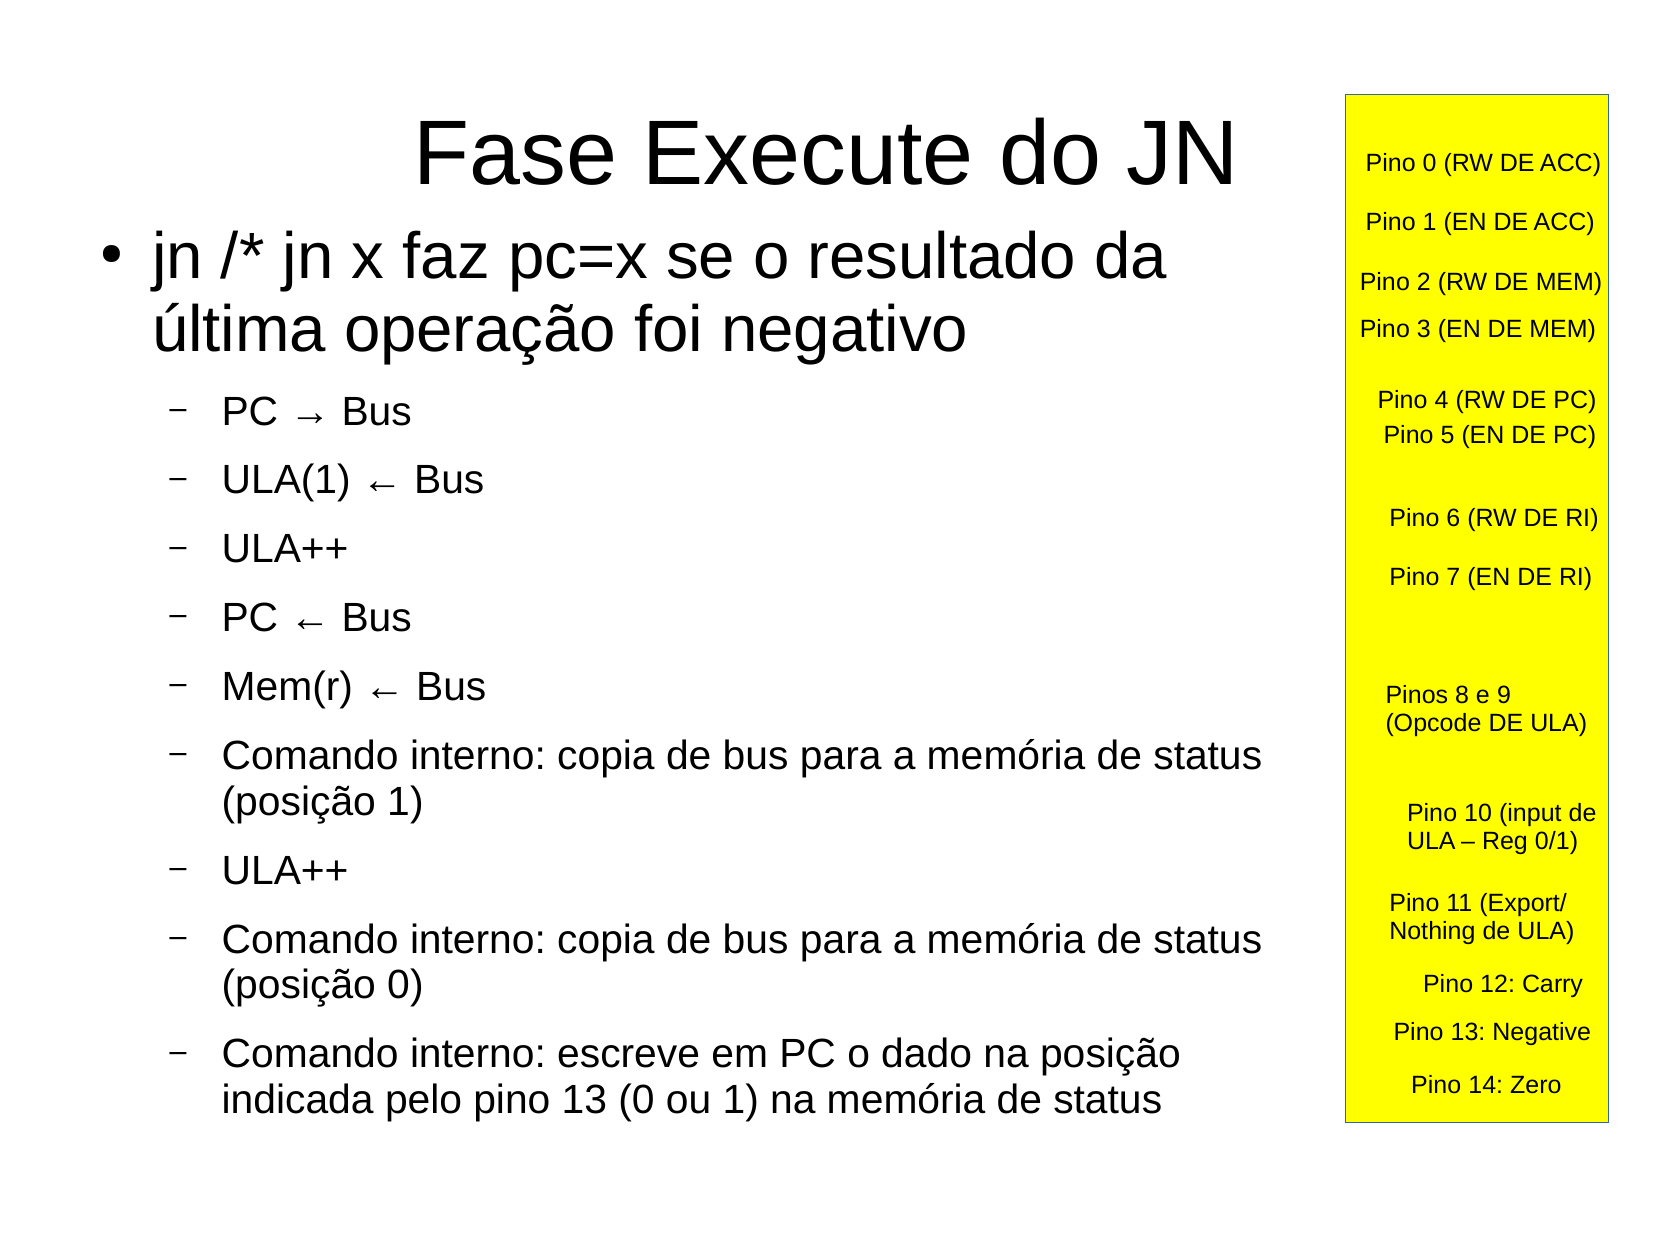

# Fase Execute do JN
Pino 0 (RW DE ACC)
Pino 1 (EN DE ACC)
jn /* jn x faz pc=x se o resultado da última operação foi negativo
PC → Bus
ULA(1) ← Bus
ULA++
PC ← Bus
Mem(r) ← Bus
Comando interno: copia de bus para a memória de status (posição 1)
ULA++
Comando interno: copia de bus para a memória de status (posição 0)
Comando interno: escreve em PC o dado na posição indicada pelo pino 13 (0 ou 1) na memória de status
Pino 2 (RW DE MEM)
Pino 3 (EN DE MEM)
Pino 4 (RW DE PC)
Pino 5 (EN DE PC)
Pino 6 (RW DE RI)
Pino 7 (EN DE RI)
Pinos 8 e 9
(Opcode DE ULA)
Pino 10 (input de
ULA – Reg 0/1)
Pino 11 (Export/
Nothing de ULA)
Pino 12: Carry
Pino 13: Negative
Pino 14: Zero